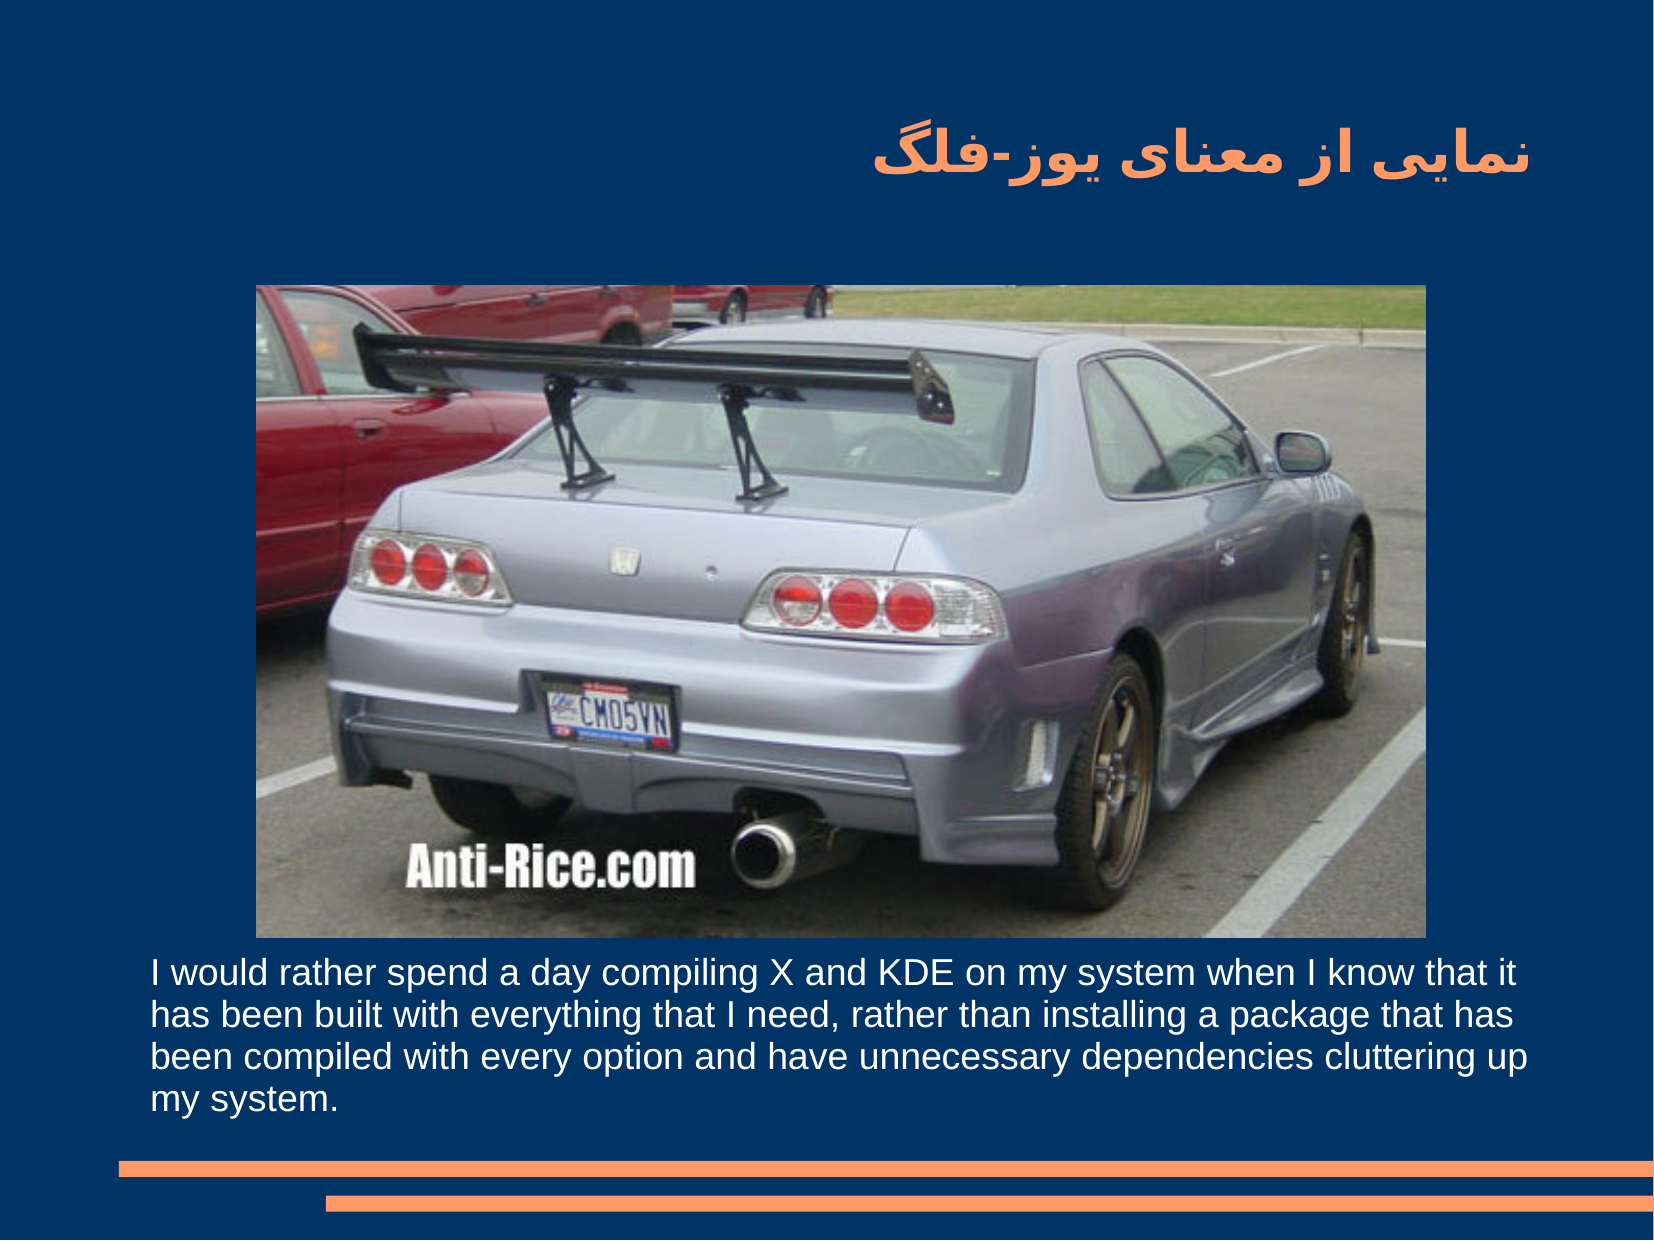

# نمایی از معنای یوز-فلگ
I would rather spend a day compiling X and KDE on my system when I know that it has been built with everything that I need, rather than installing a package that has been compiled with every option and have unnecessary dependencies cluttering up my system.